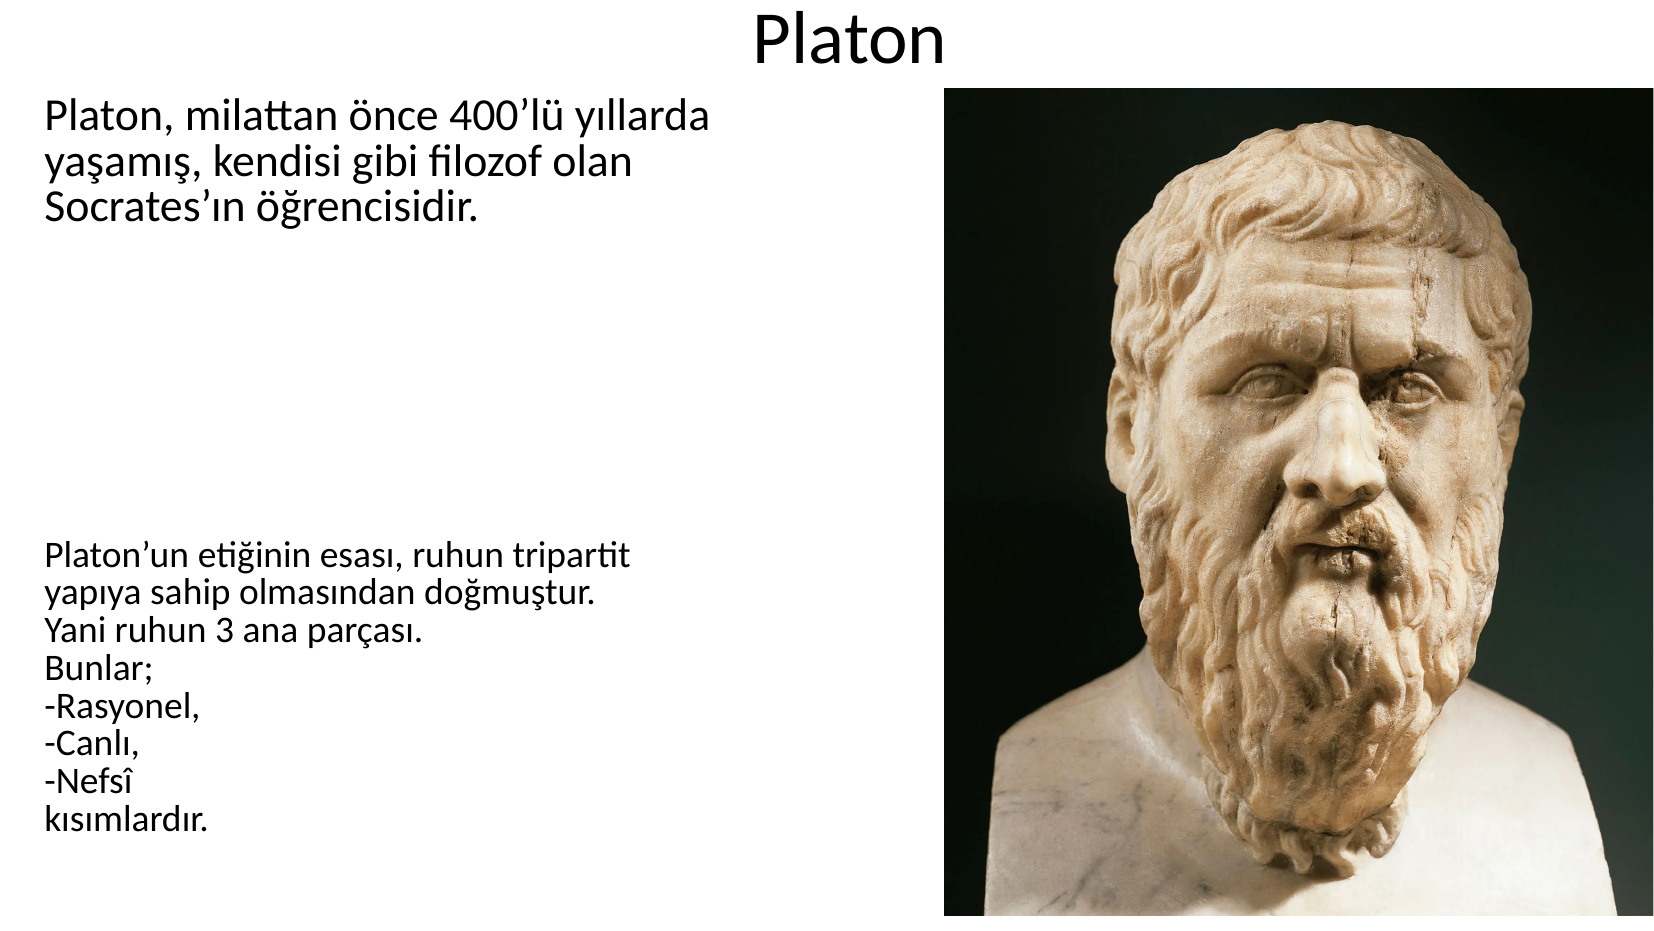

Platon
Platon, milattan önce 400’lü yıllarda yaşamış, kendisi gibi filozof olan Socrates’ın öğrencisidir.
Platon’un etiğinin esası, ruhun tripartit yapıya sahip olmasından doğmuştur.
Yani ruhun 3 ana parçası.
Bunlar;
-Rasyonel,
-Canlı,
-Nefsî
kısımlardır.